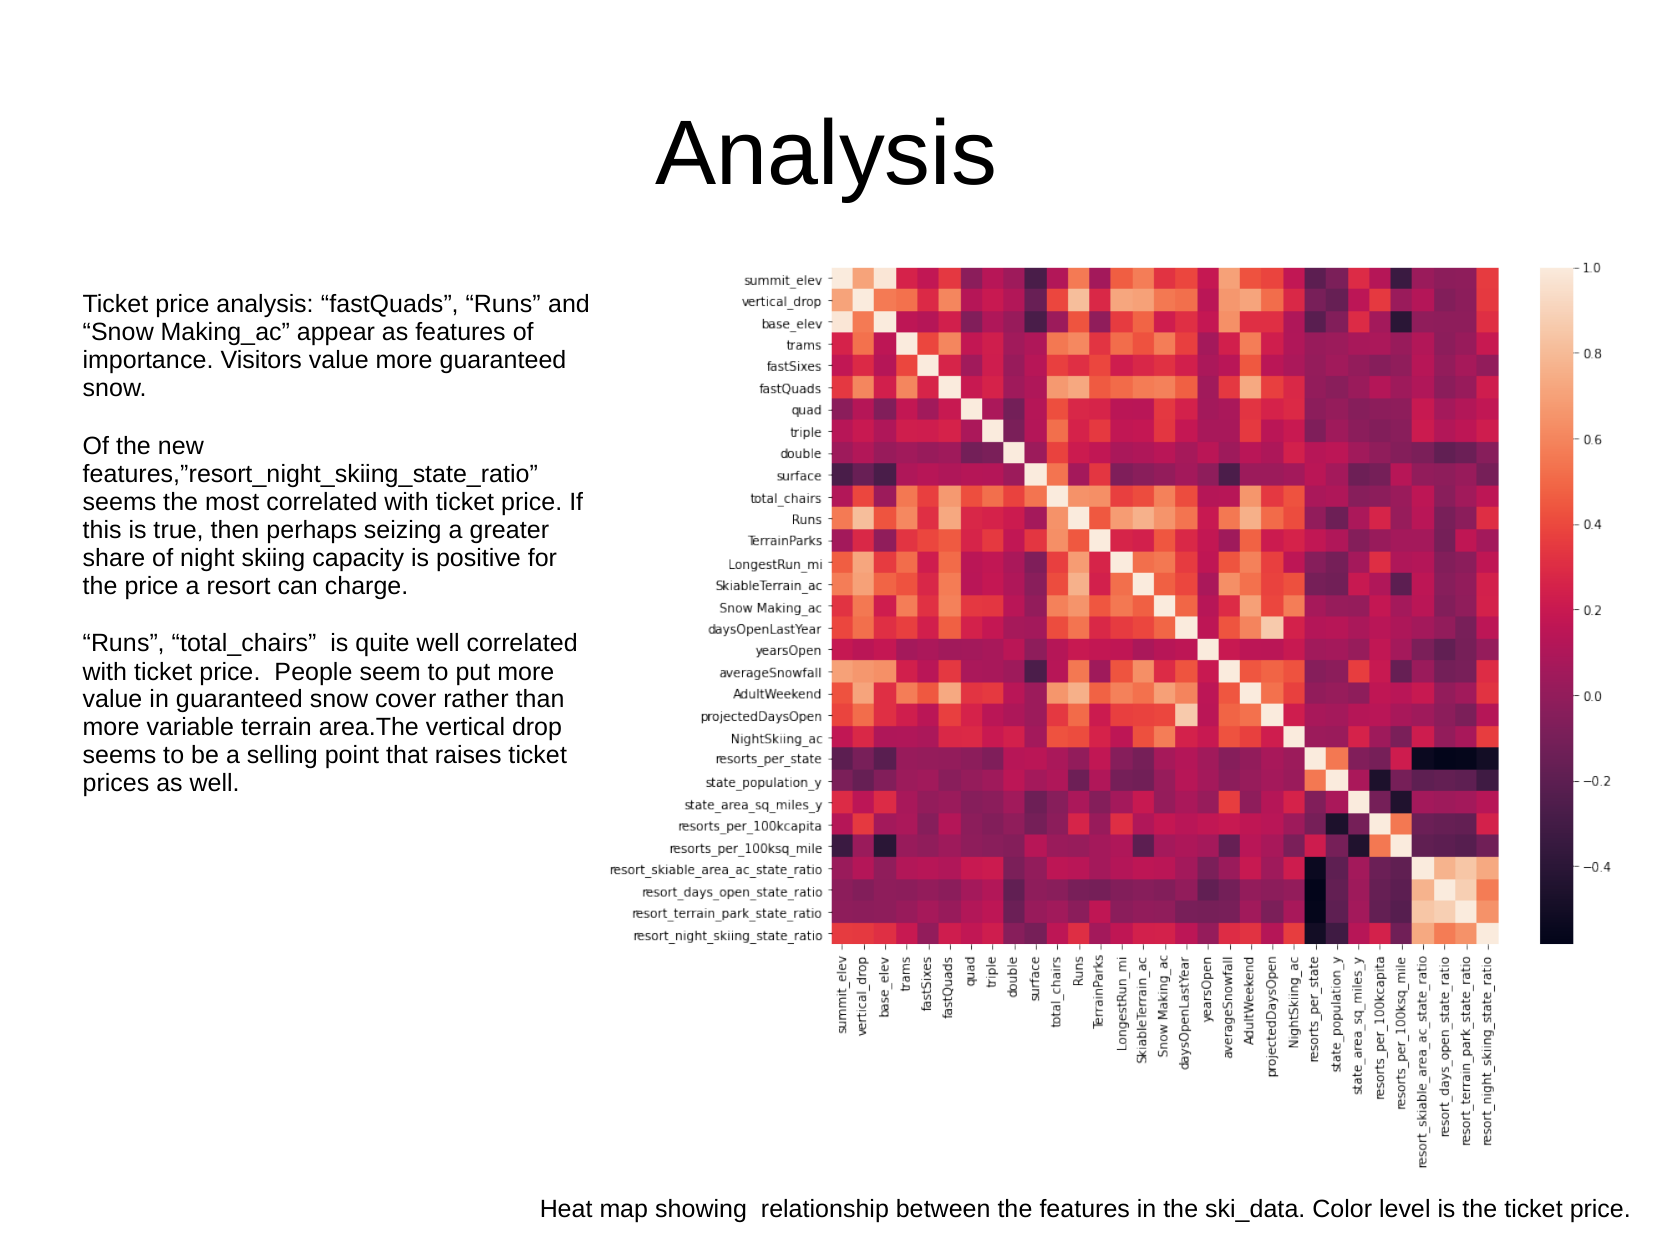

# Analysis
Ticket price analysis: “fastQuads”, “Runs” and “Snow Making_ac” appear as features of importance. Visitors value more guaranteed snow.
Of the new features,”resort_night_skiing_state_ratio” seems the most correlated with ticket price. If this is true, then perhaps seizing a greater share of night skiing capacity is positive for the price a resort can charge.
“Runs”, “total_chairs”  is quite well correlated with ticket price. People seem to put more value in guaranteed snow cover rather than more variable terrain area.The vertical drop seems to be a selling point that raises ticket prices as well.
Heat map showing relationship between the features in the ski_data. Color level is the ticket price.